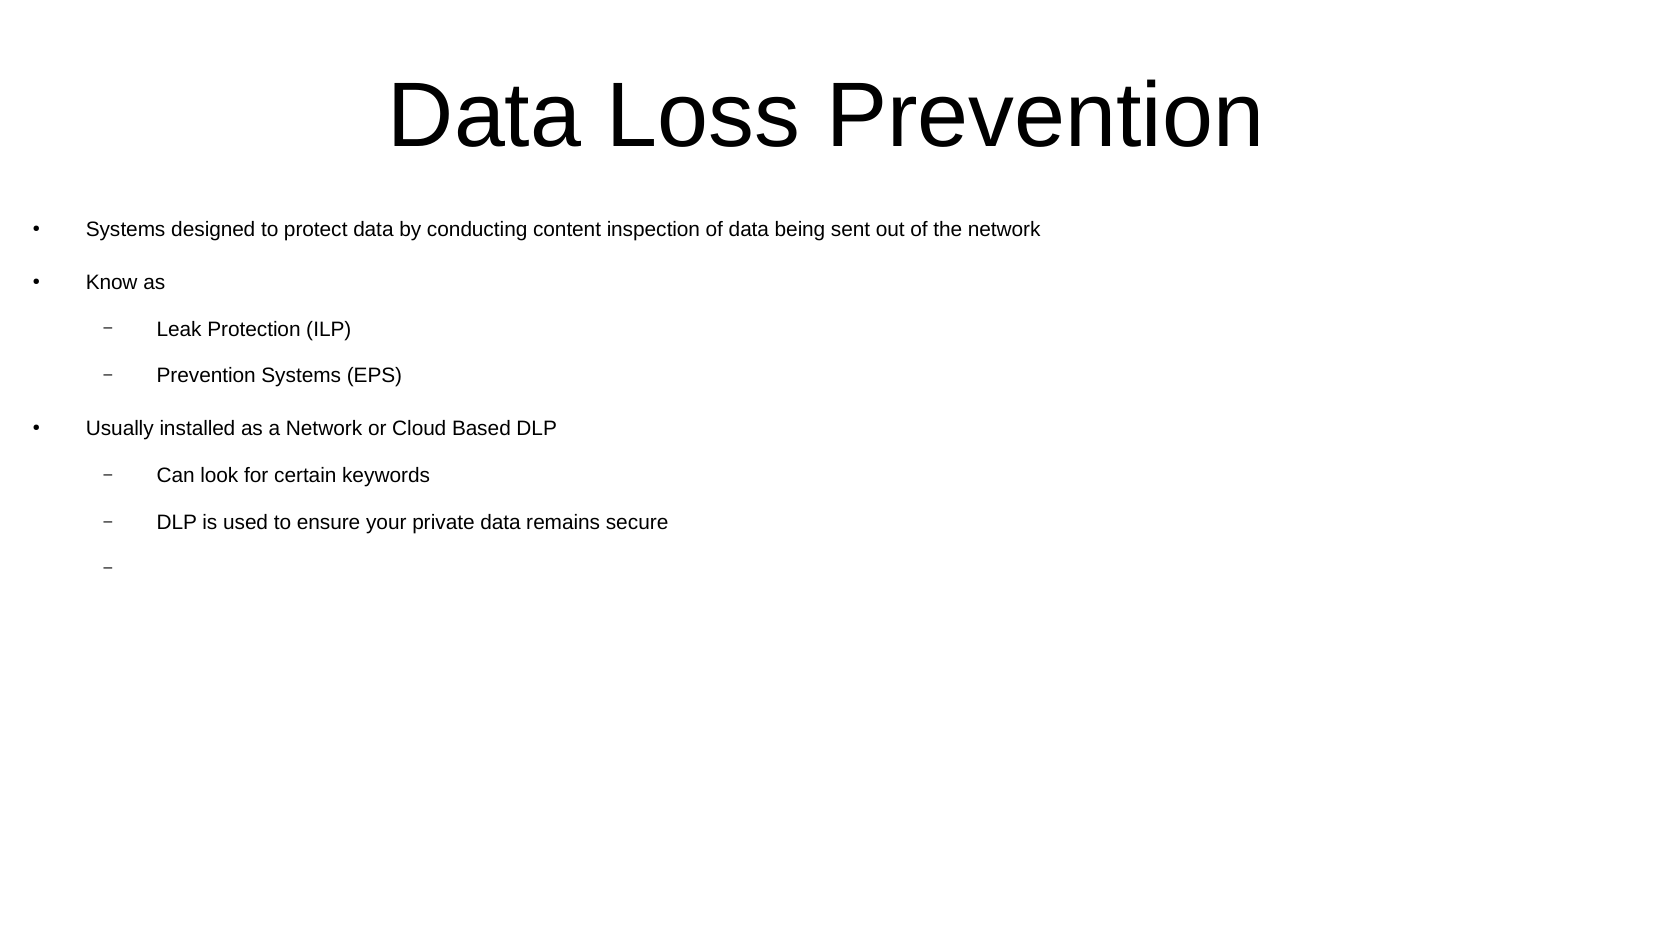

# Data Loss Prevention
Systems designed to protect data by conducting content inspection of data being sent out of the network
Know as
Leak Protection (ILP)
Prevention Systems (EPS)
Usually installed as a Network or Cloud Based DLP
Can look for certain keywords
DLP is used to ensure your private data remains secure